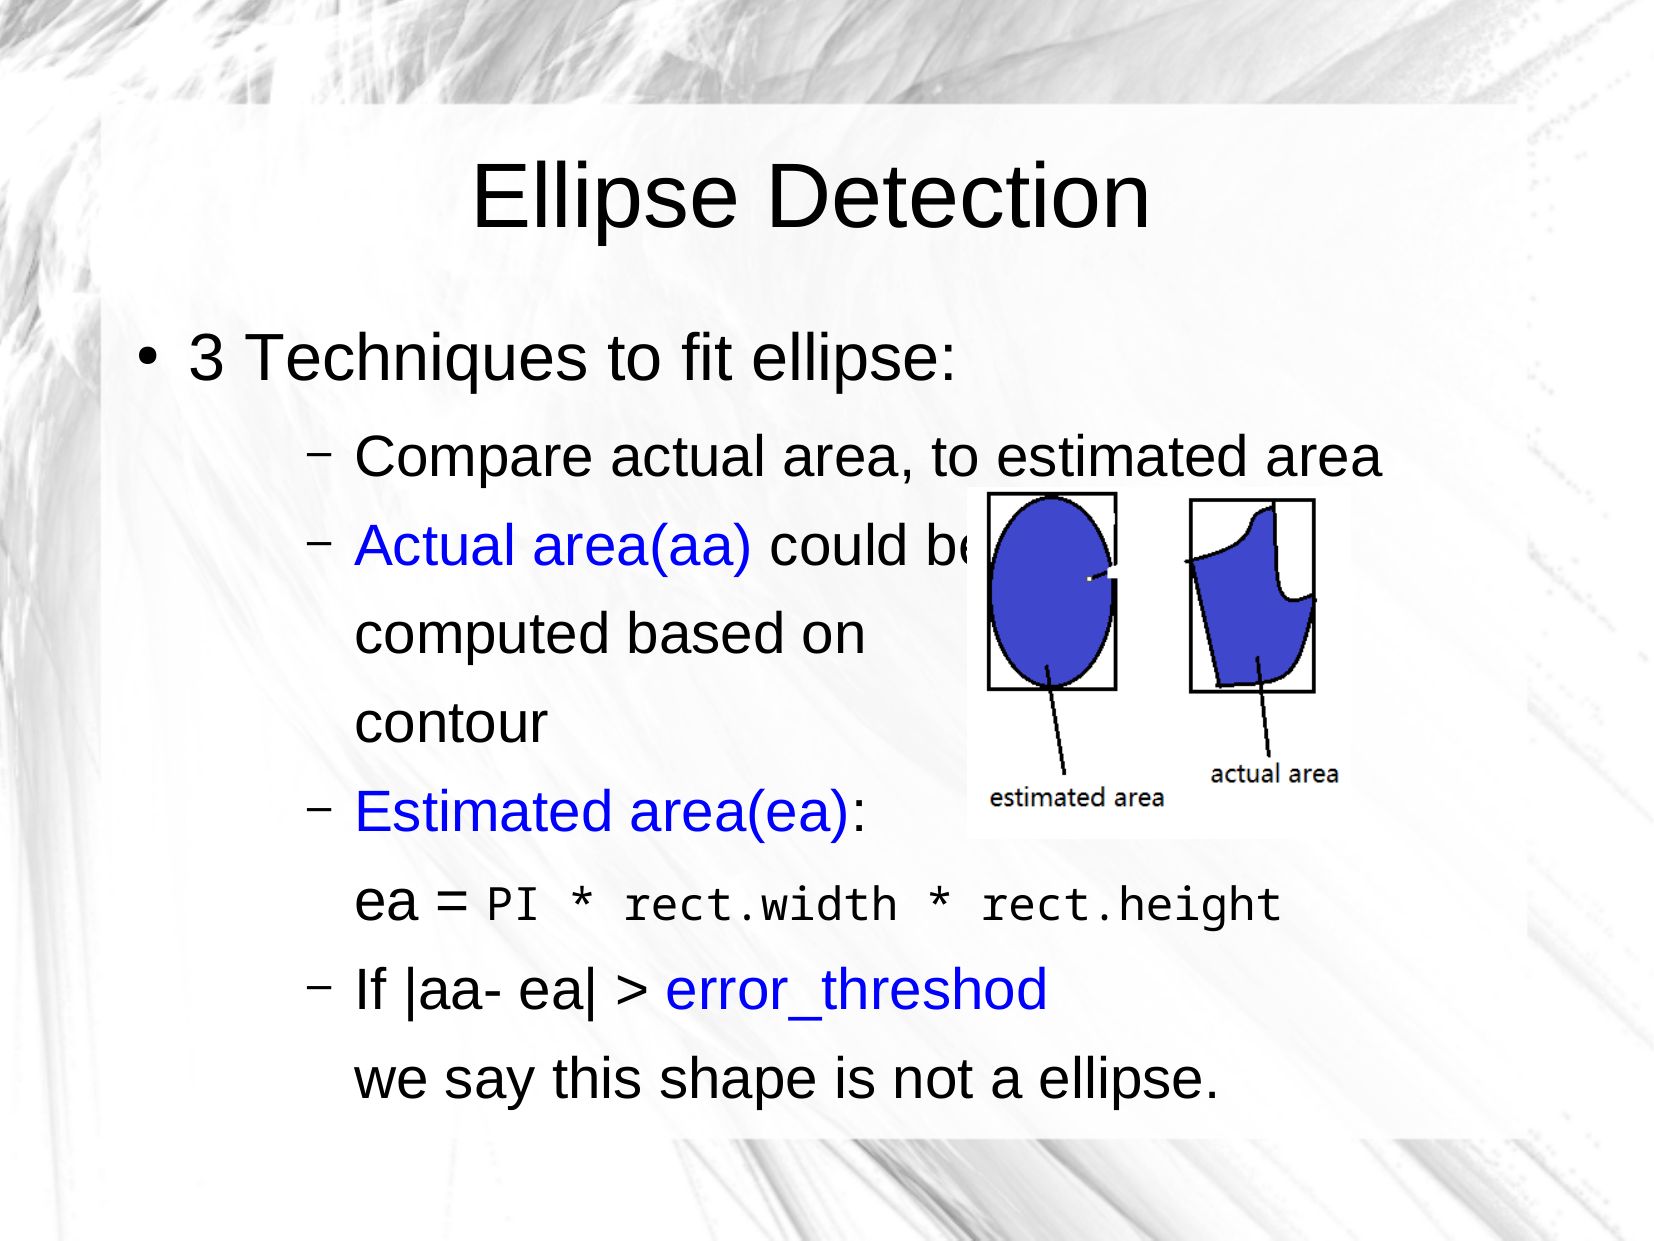

# Ellipse Detection
3 Techniques to fit ellipse:
Compare actual area, to estimated area
Actual area(aa) could be
computed based on
contour
Estimated area(ea):
ea = PI * rect.width * rect.height
If |aa- ea| > error_threshod
we say this shape is not a ellipse.